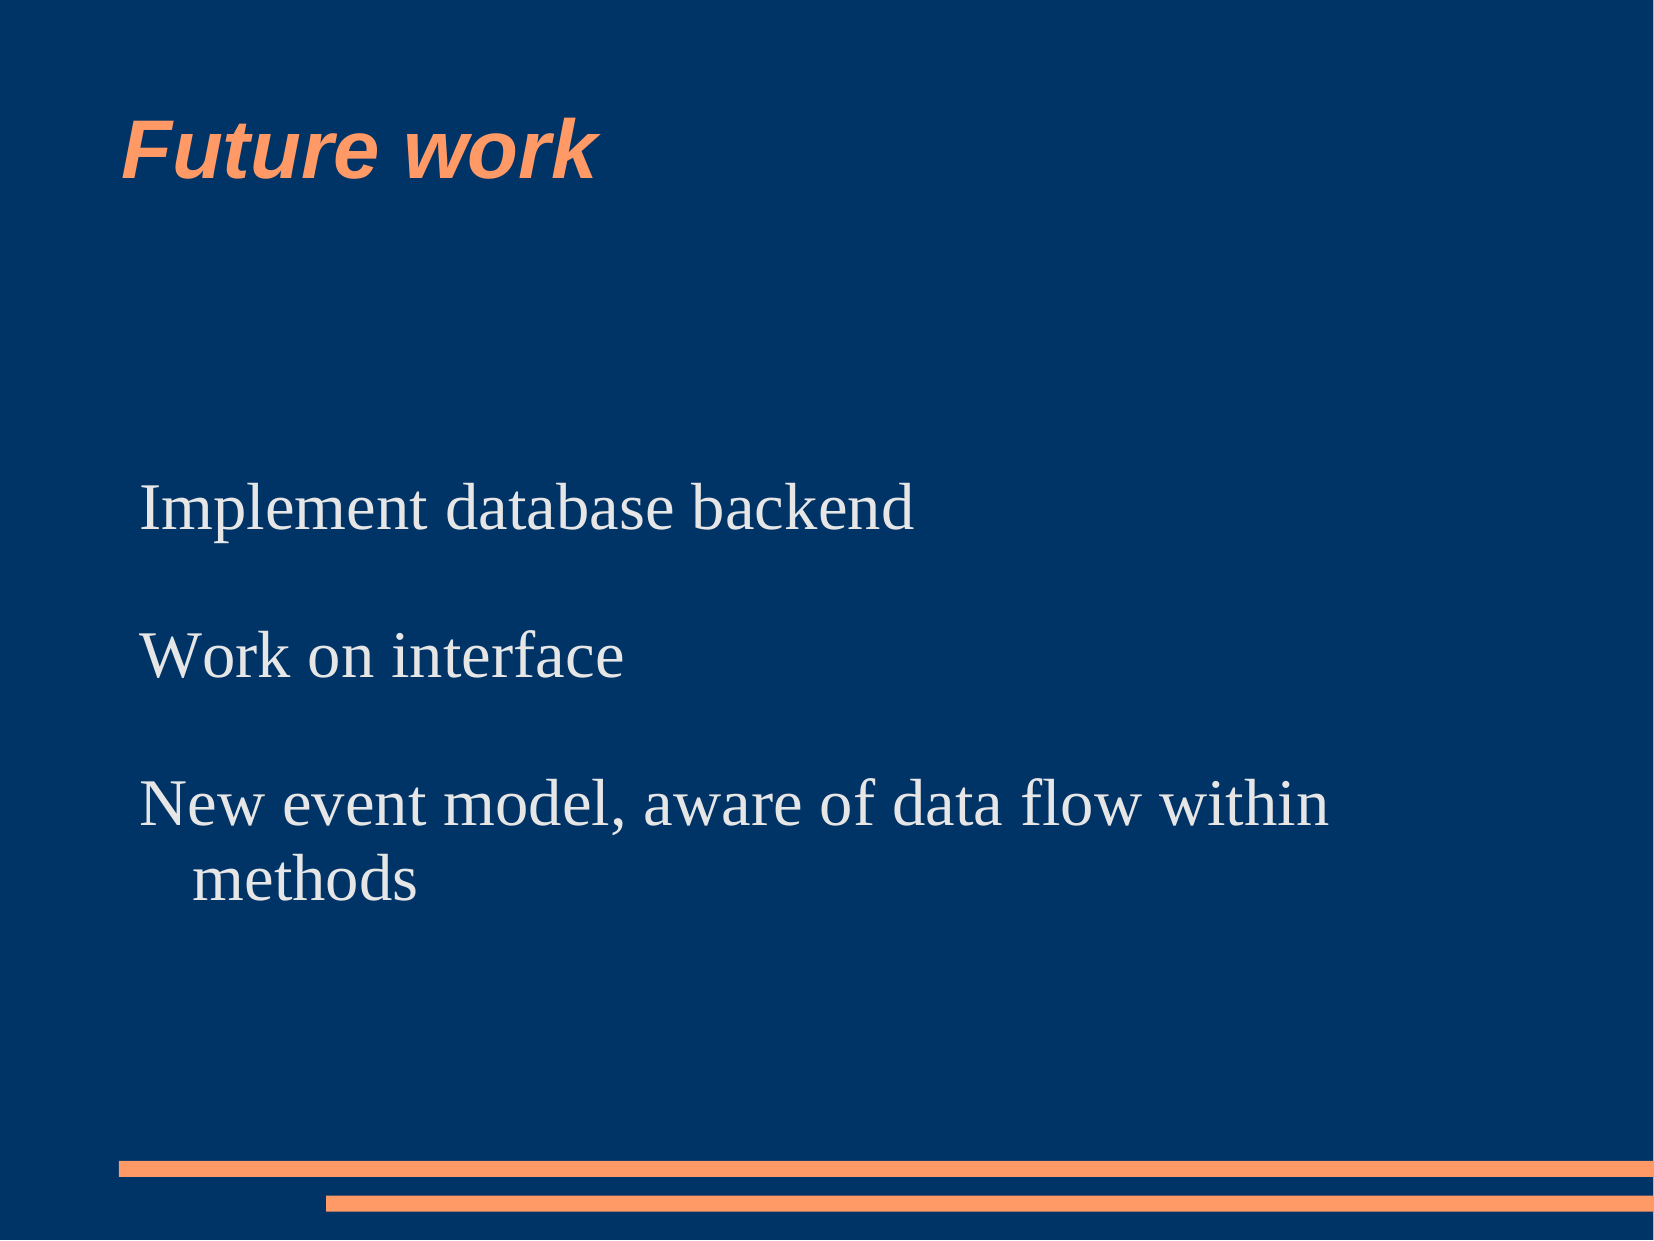

# Future work
Implement database backend
Work on interface
New event model, aware of data flow within methods